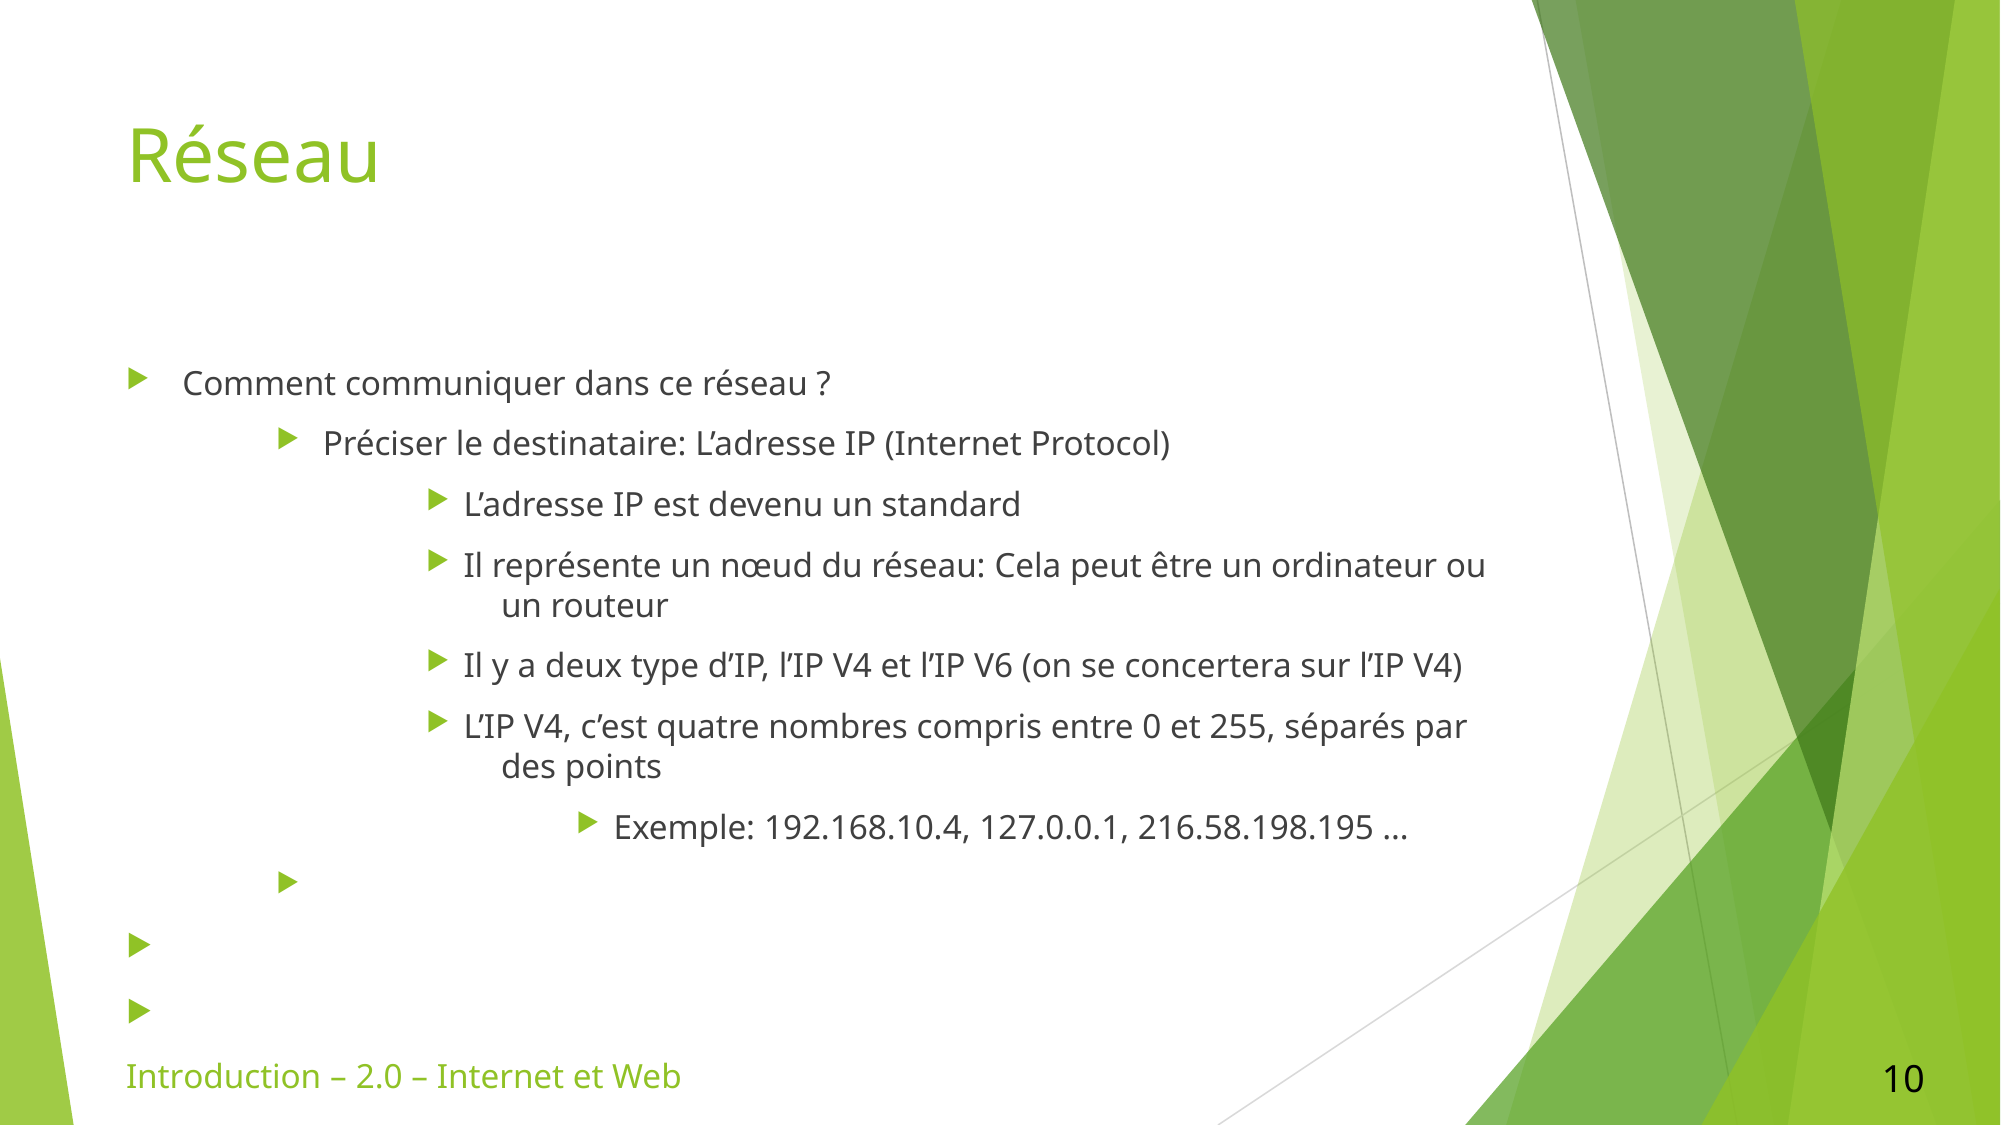

# Réseau
Comment communiquer dans ce réseau ?
Préciser le destinataire: L’adresse IP (Internet Protocol)
L’adresse IP est devenu un standard
Il représente un nœud du réseau: Cela peut être un ordinateur ou un routeur
Il y a deux type d’IP, l’IP V4 et l’IP V6 (on se concertera sur l’IP V4)
L’IP V4, c’est quatre nombres compris entre 0 et 255, séparés par des points
Exemple: 192.168.10.4, 127.0.0.1, 216.58.198.195 …
Introduction – 2.0 – Internet et Web